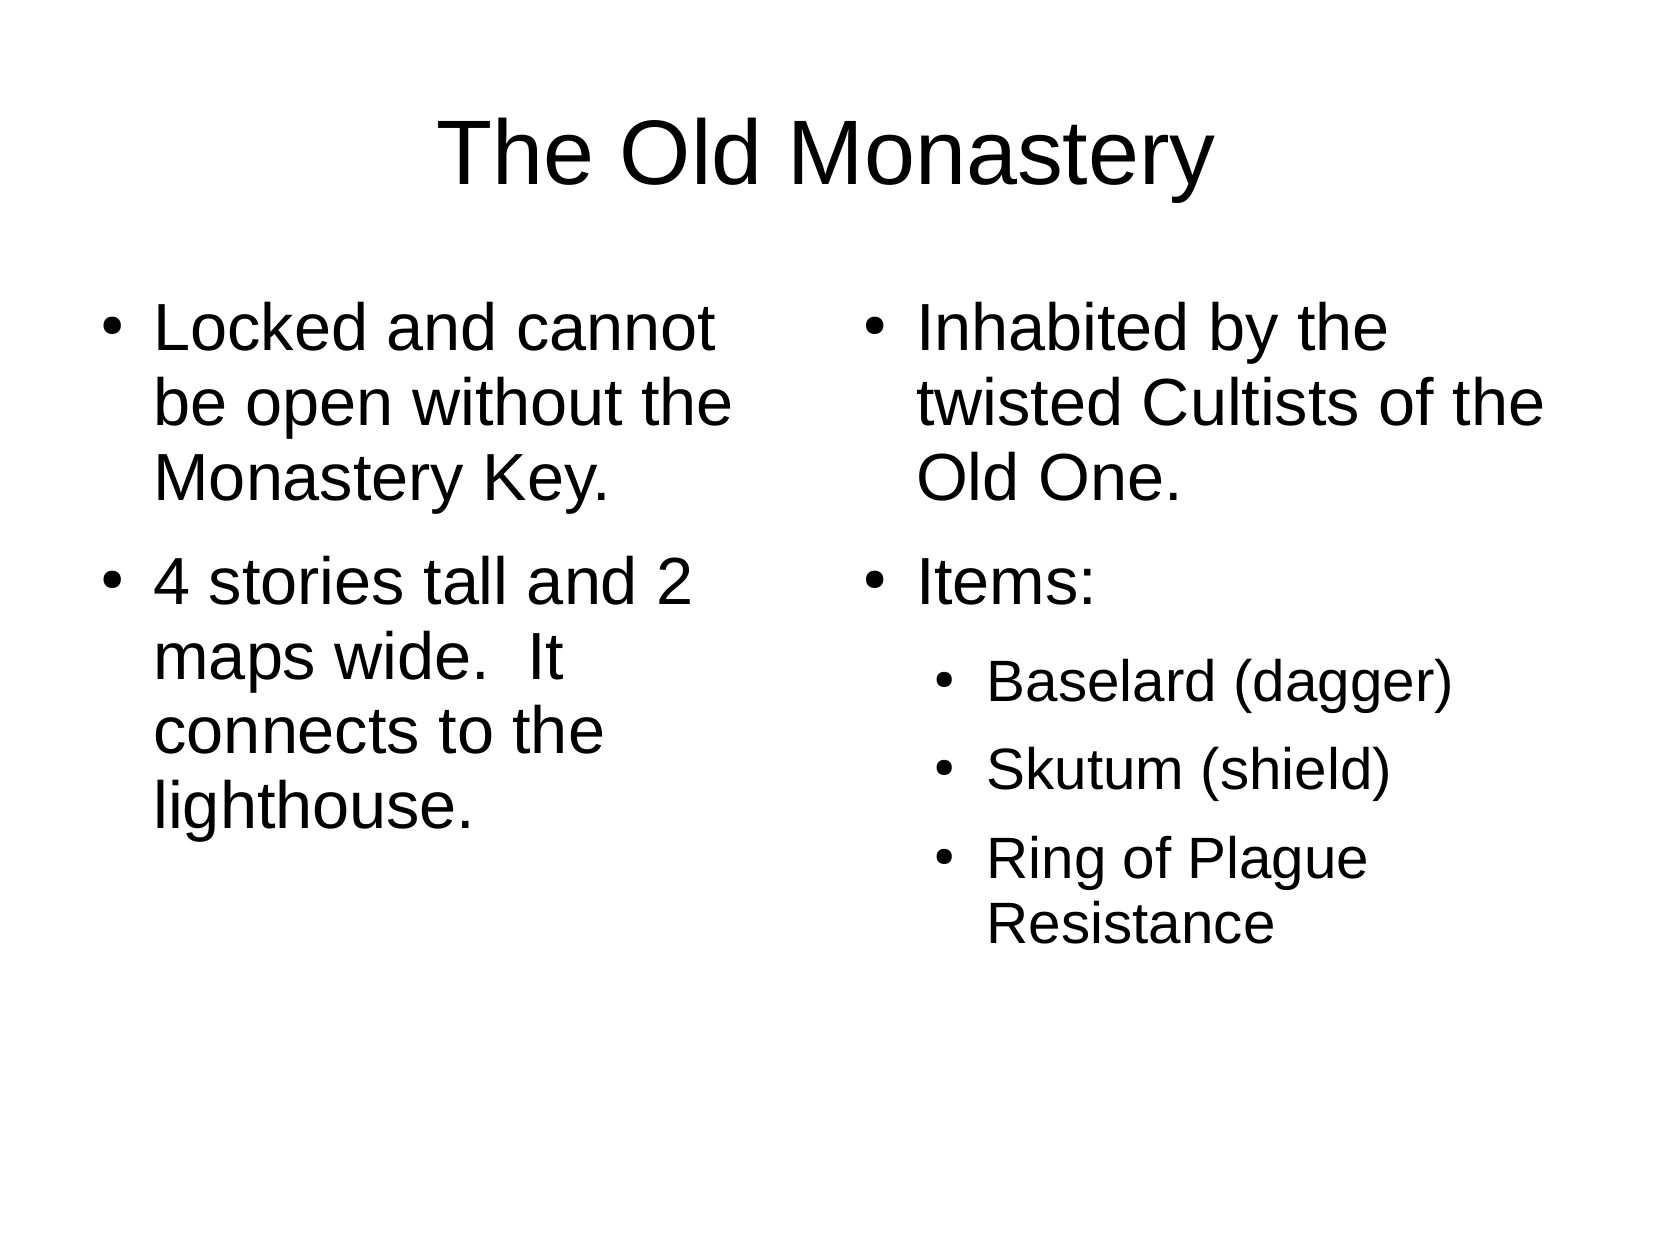

# The Old Monastery
Locked and cannot be open without the Monastery Key.
4 stories tall and 2 maps wide. It connects to the lighthouse.
Inhabited by the twisted Cultists of the Old One.
Items:
Baselard (dagger)
Skutum (shield)
Ring of Plague Resistance